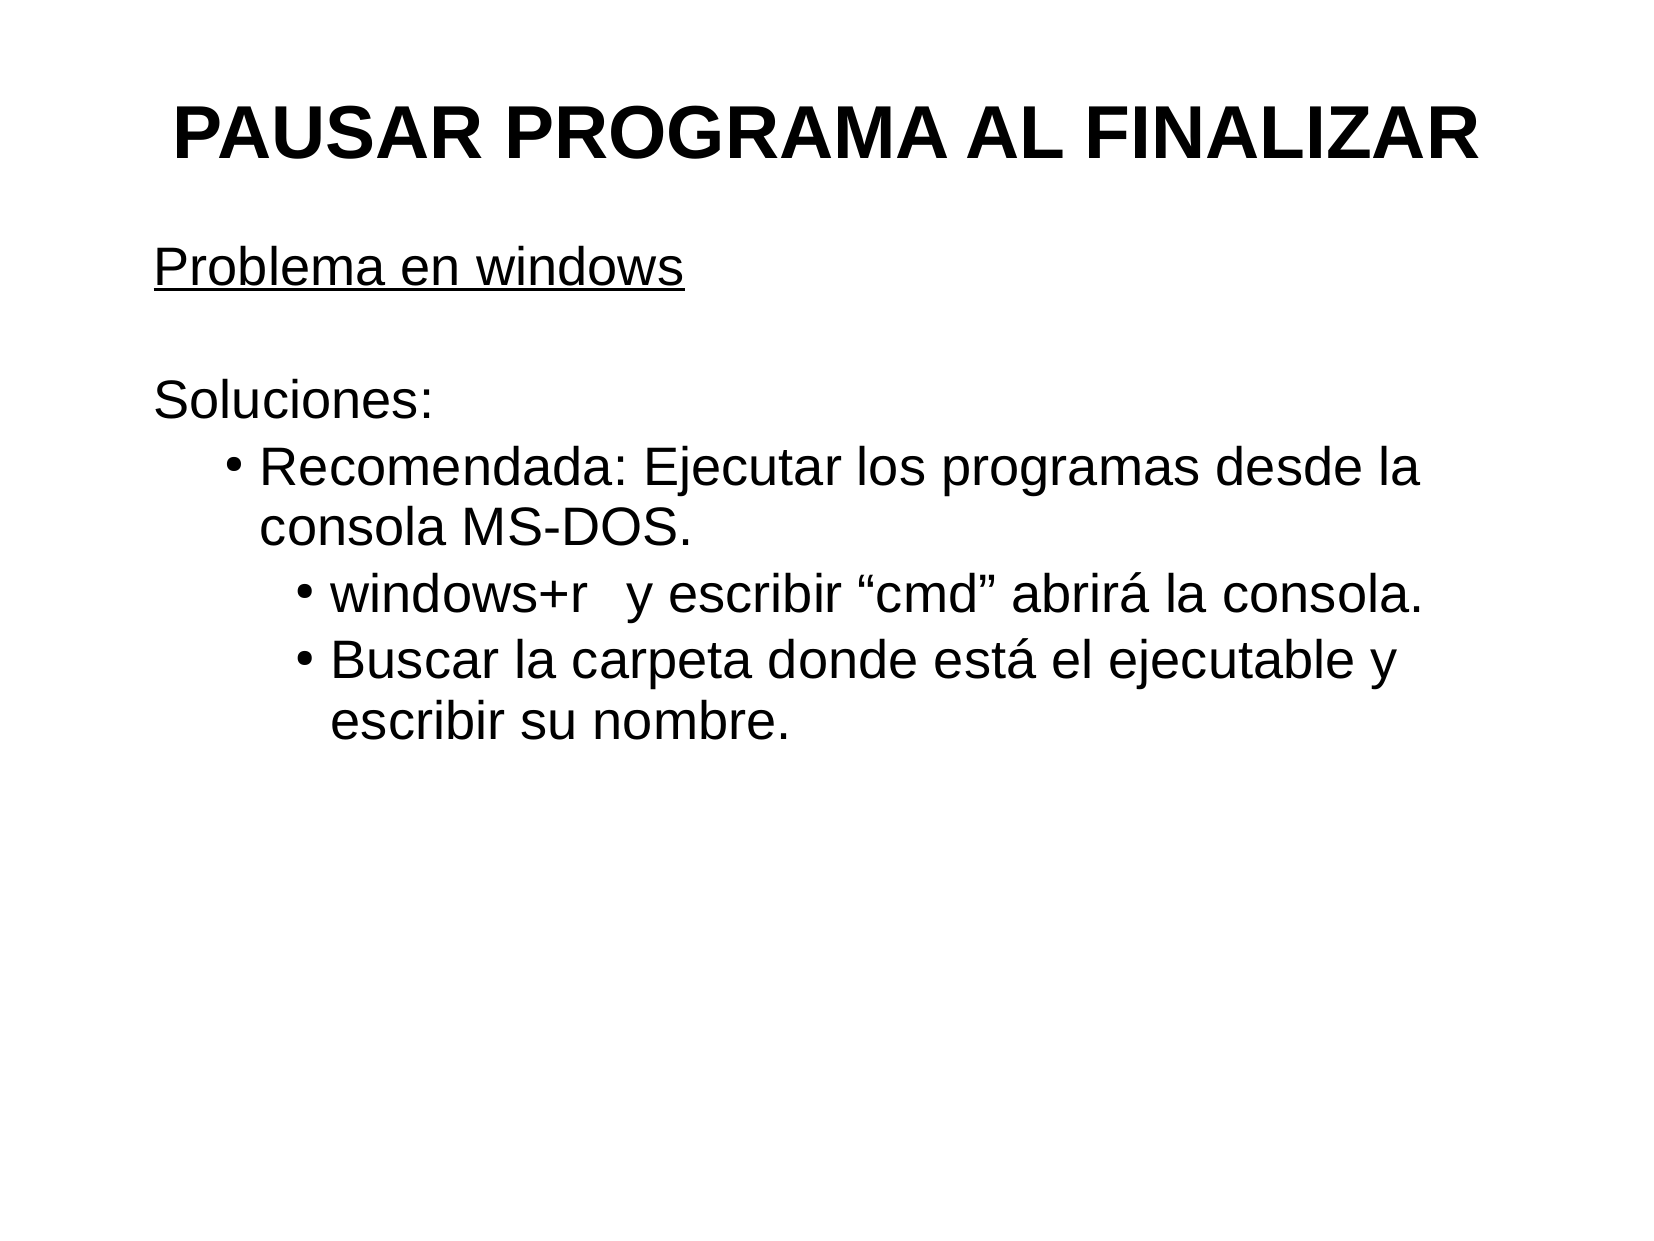

# PAUSAR PROGRAMA AL FINALIZAR
Problema en windows
Soluciones:
Recomendada: Ejecutar los programas desde la consola MS-DOS.
windows+r	y escribir “cmd” abrirá la consola.
Buscar la carpeta donde está el ejecutable y escribir su nombre.